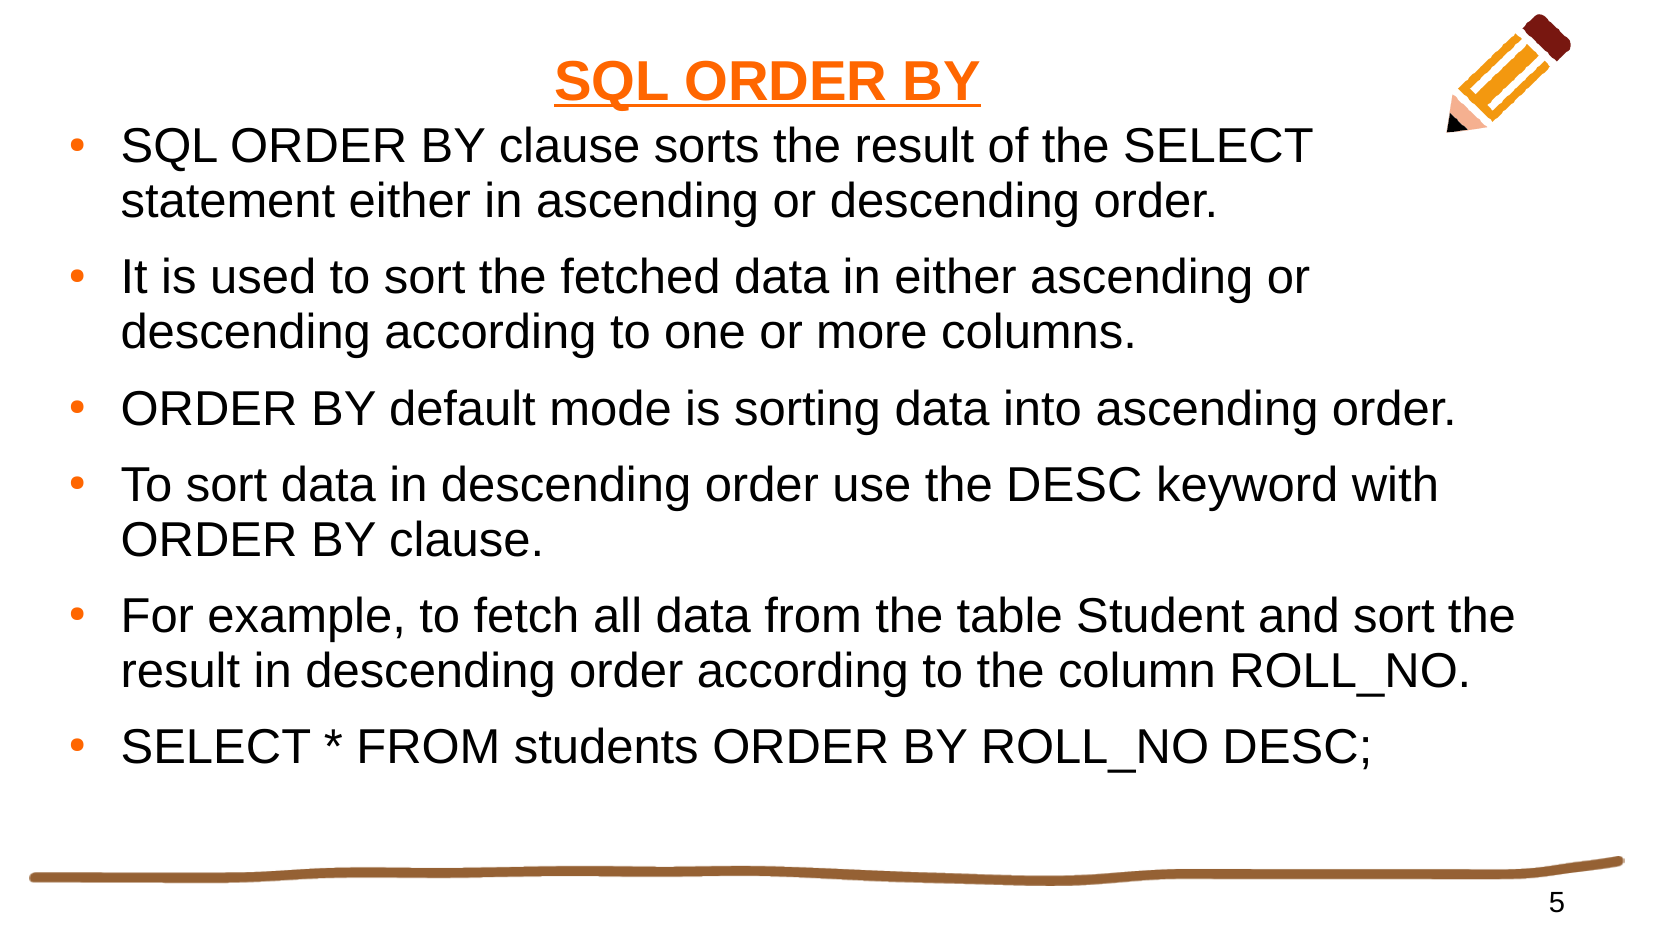

# SQL ORDER BY
SQL ORDER BY clause sorts the result of the SELECT statement either in ascending or descending order.
It is used to sort the fetched data in either ascending or descending according to one or more columns.
ORDER BY default mode is sorting data into ascending order.
To sort data in descending order use the DESC keyword with ORDER BY clause.
For example, to fetch all data from the table Student and sort the result in descending order according to the column ROLL_NO.
SELECT * FROM students ORDER BY ROLL_NO DESC;
5